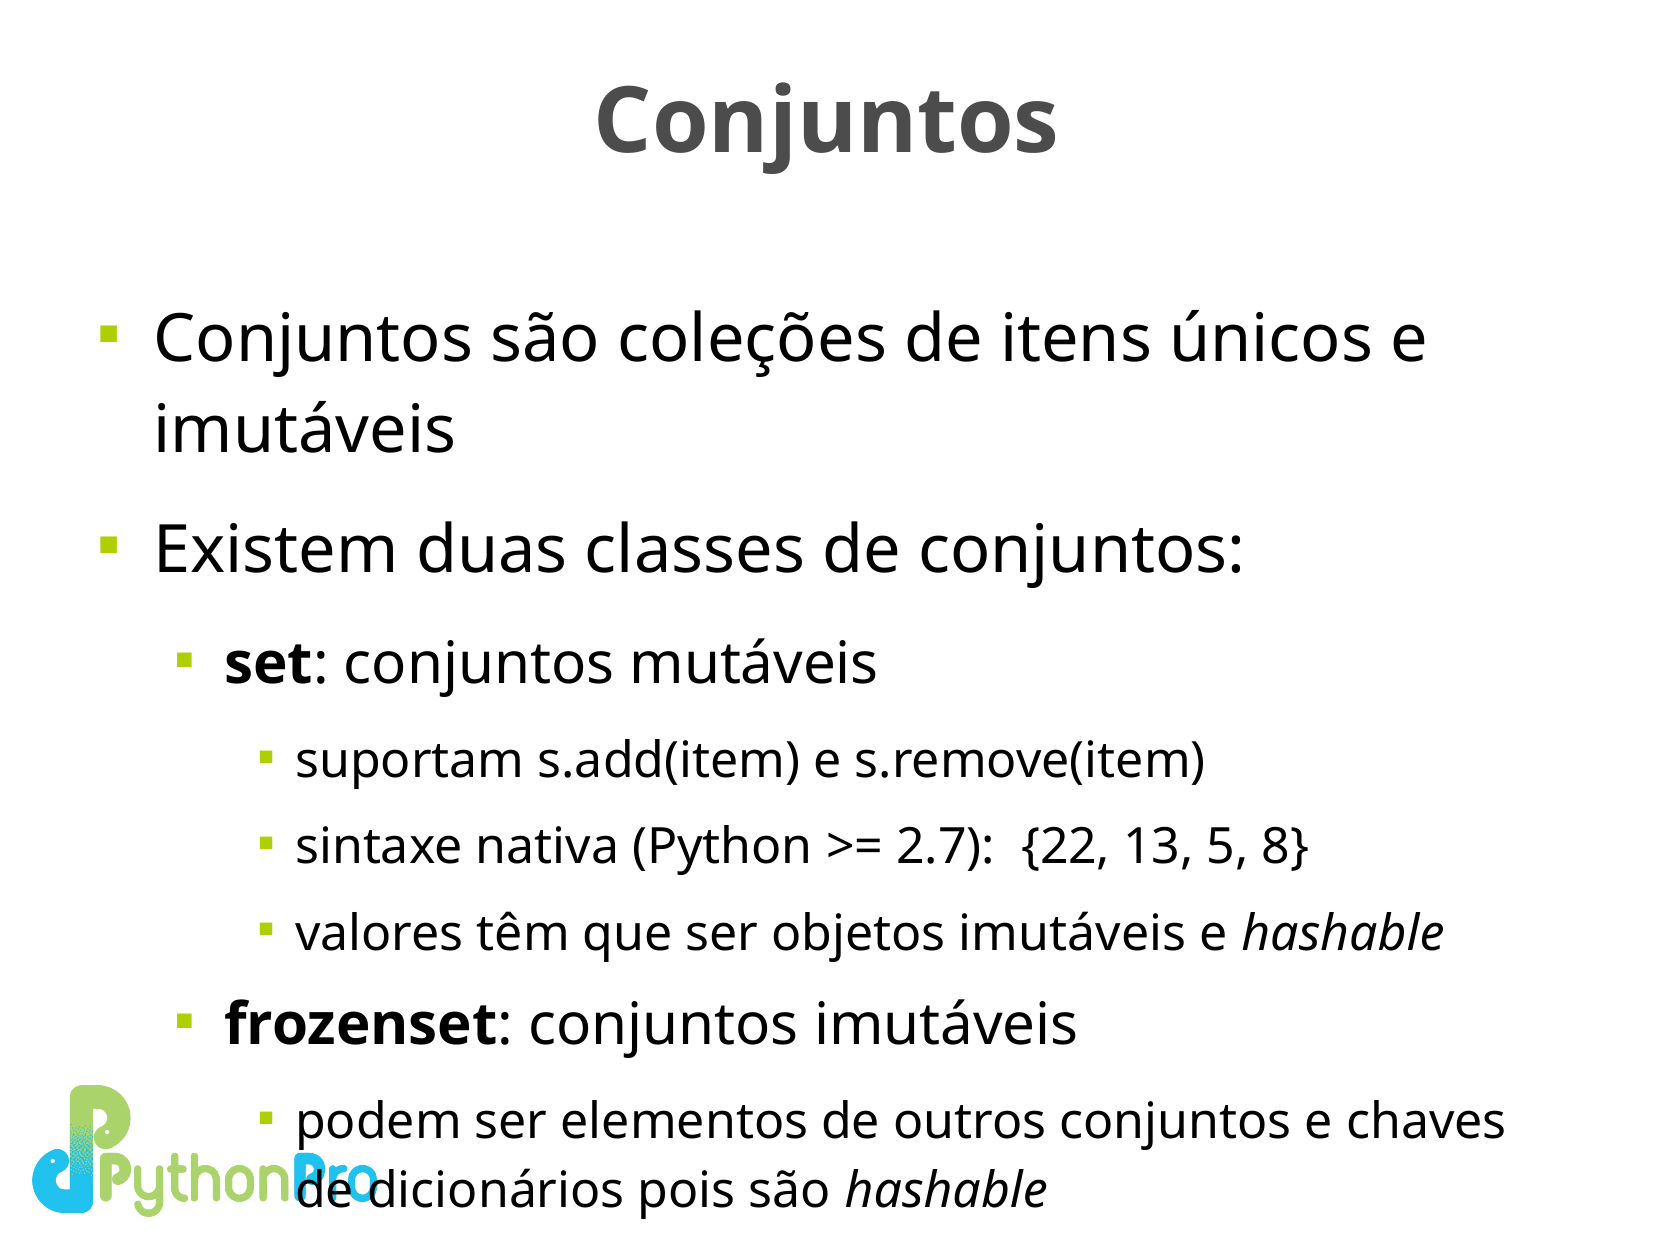

# Conjuntos
Conjuntos são coleções de itens únicos e imutáveis
Existem duas classes de conjuntos:
set: conjuntos mutáveis
suportam s.add(item) e s.remove(item)
sintaxe nativa (Python >= 2.7): {22, 13, 5, 8}
valores têm que ser objetos imutáveis e hashable
frozenset: conjuntos imutáveis
podem ser elementos de outros conjuntos e chaves de dicionários pois são hashable